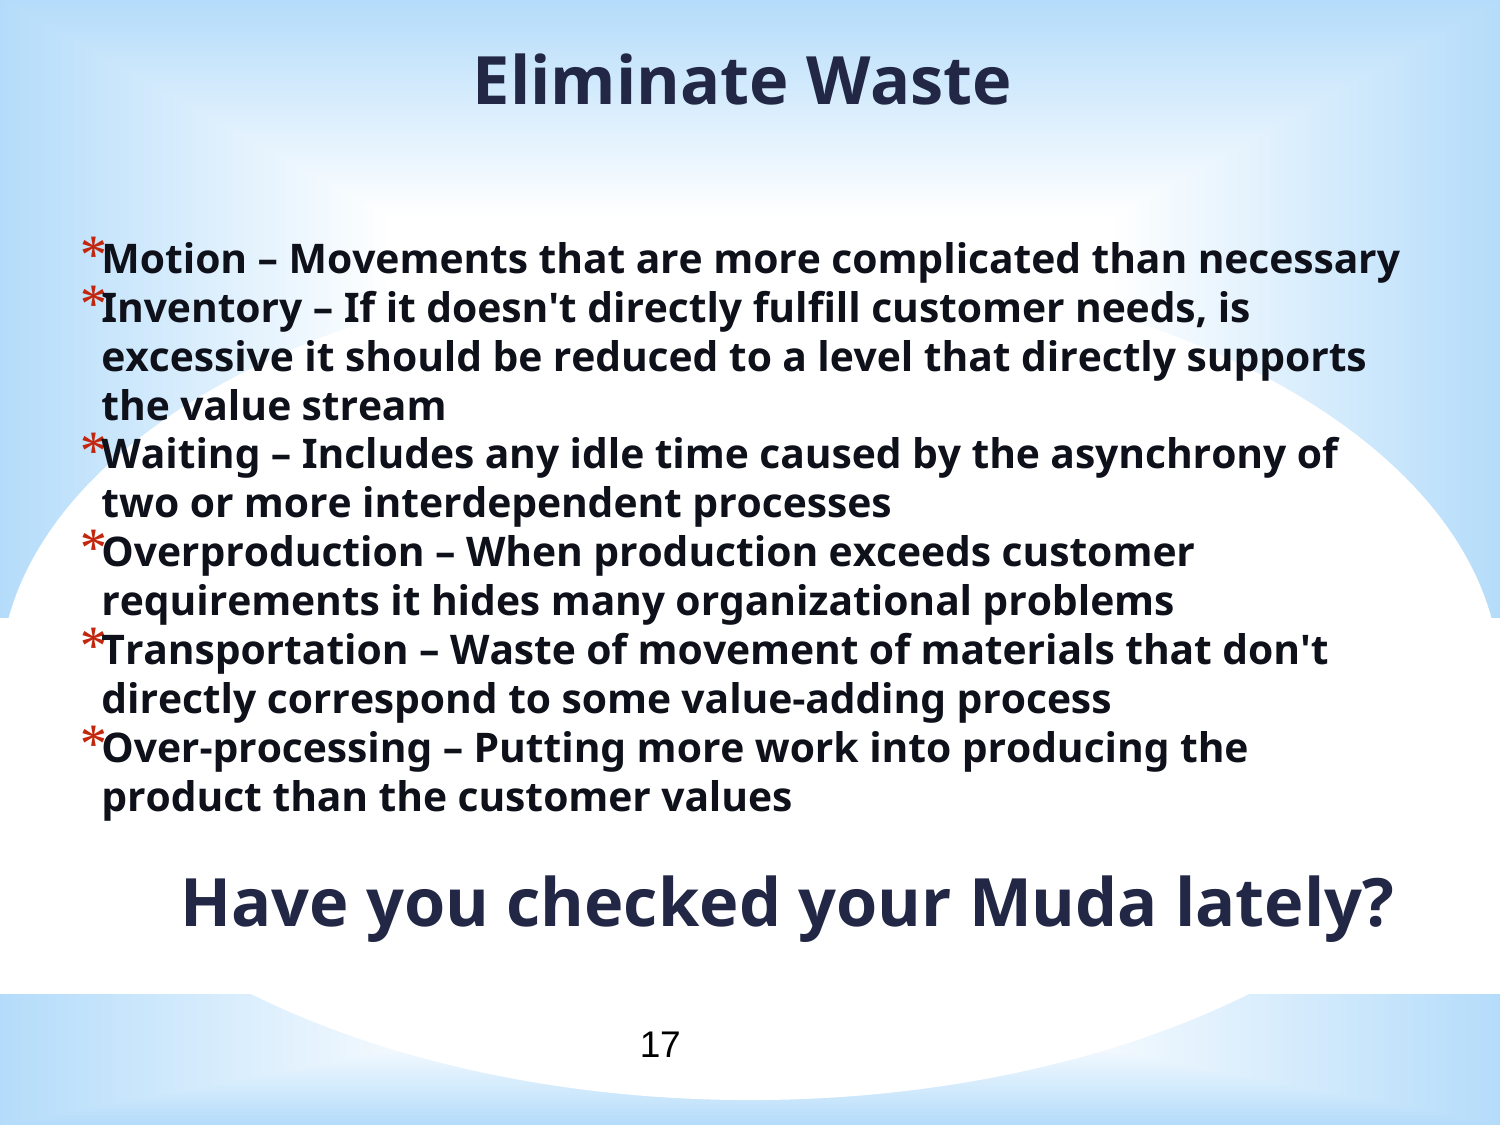

Eliminate Waste
# Motion – Movements that are more complicated than necessary
Inventory – If it doesn't directly fulfill customer needs, is excessive it should be reduced to a level that directly supports the value stream
Waiting – Includes any idle time caused by the asynchrony of two or more interdependent processes
Overproduction – When production exceeds customer requirements it hides many organizational problems
Transportation – Waste of movement of materials that don't directly correspond to some value-adding process
Over-processing – Putting more work into producing the product than the customer values
Have you checked your Muda lately?